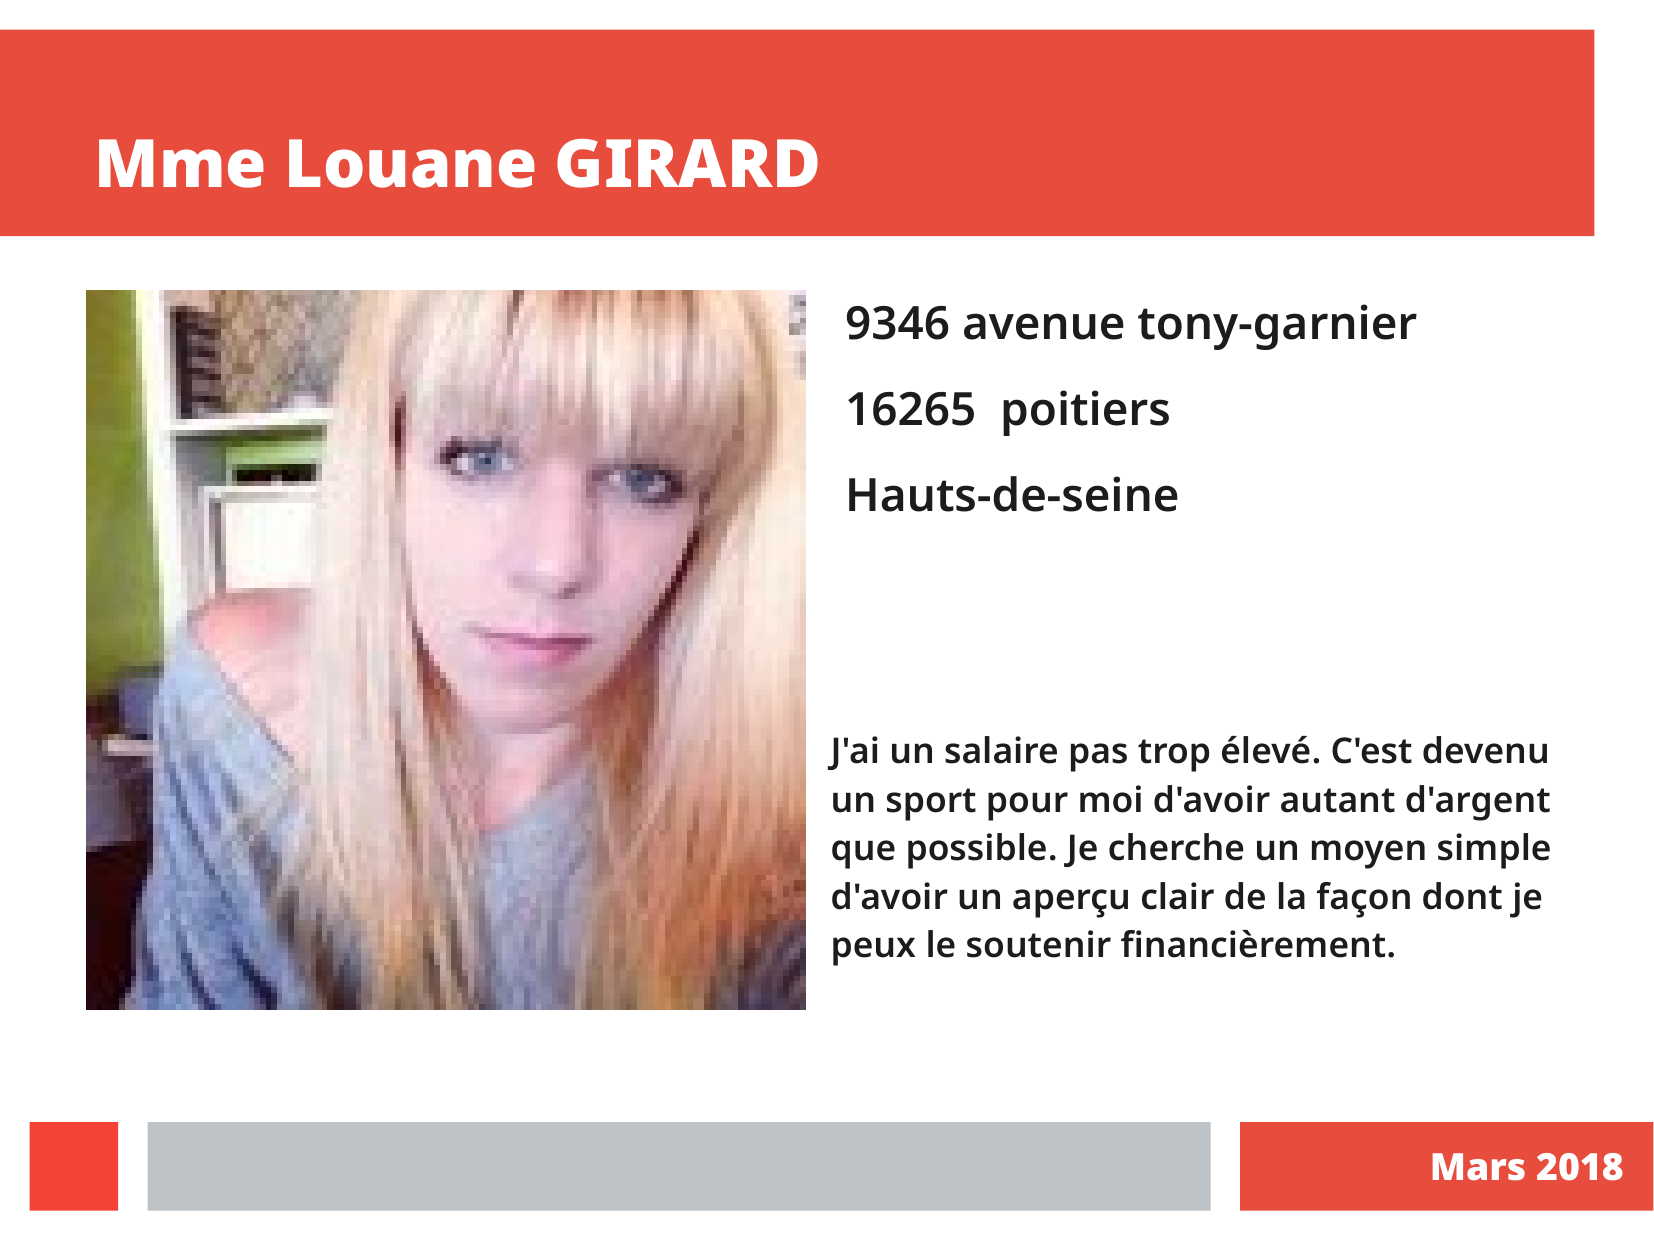

# Mme Louane GIRARD
9346 avenue tony-garnier
16265 poitiers
Hauts-de-seine
J'ai un salaire pas trop élevé. C'est devenu un sport pour moi d'avoir autant d'argent que possible. Je cherche un moyen simple d'avoir un aperçu clair de la façon dont je peux le soutenir financièrement.
Mars 2018